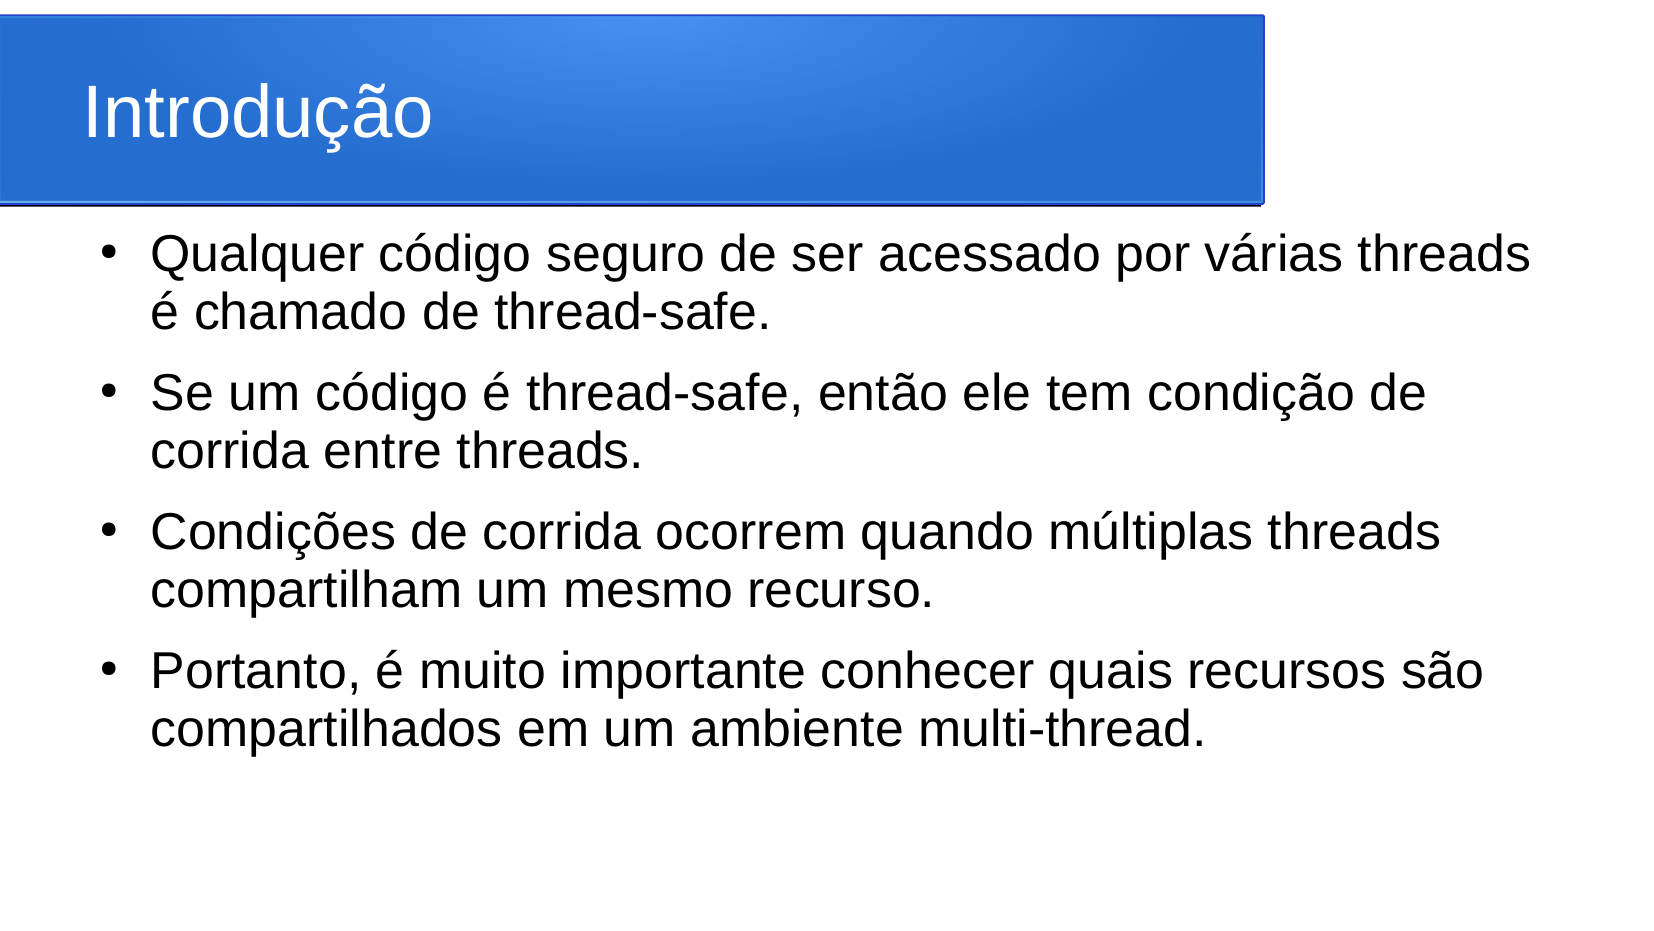

# Introdução
Qualquer código seguro de ser acessado por várias threads é chamado de thread-safe.
Se um código é thread-safe, então ele tem condição de corrida entre threads.
Condições de corrida ocorrem quando múltiplas threads compartilham um mesmo recurso.
Portanto, é muito importante conhecer quais recursos são compartilhados em um ambiente multi-thread.